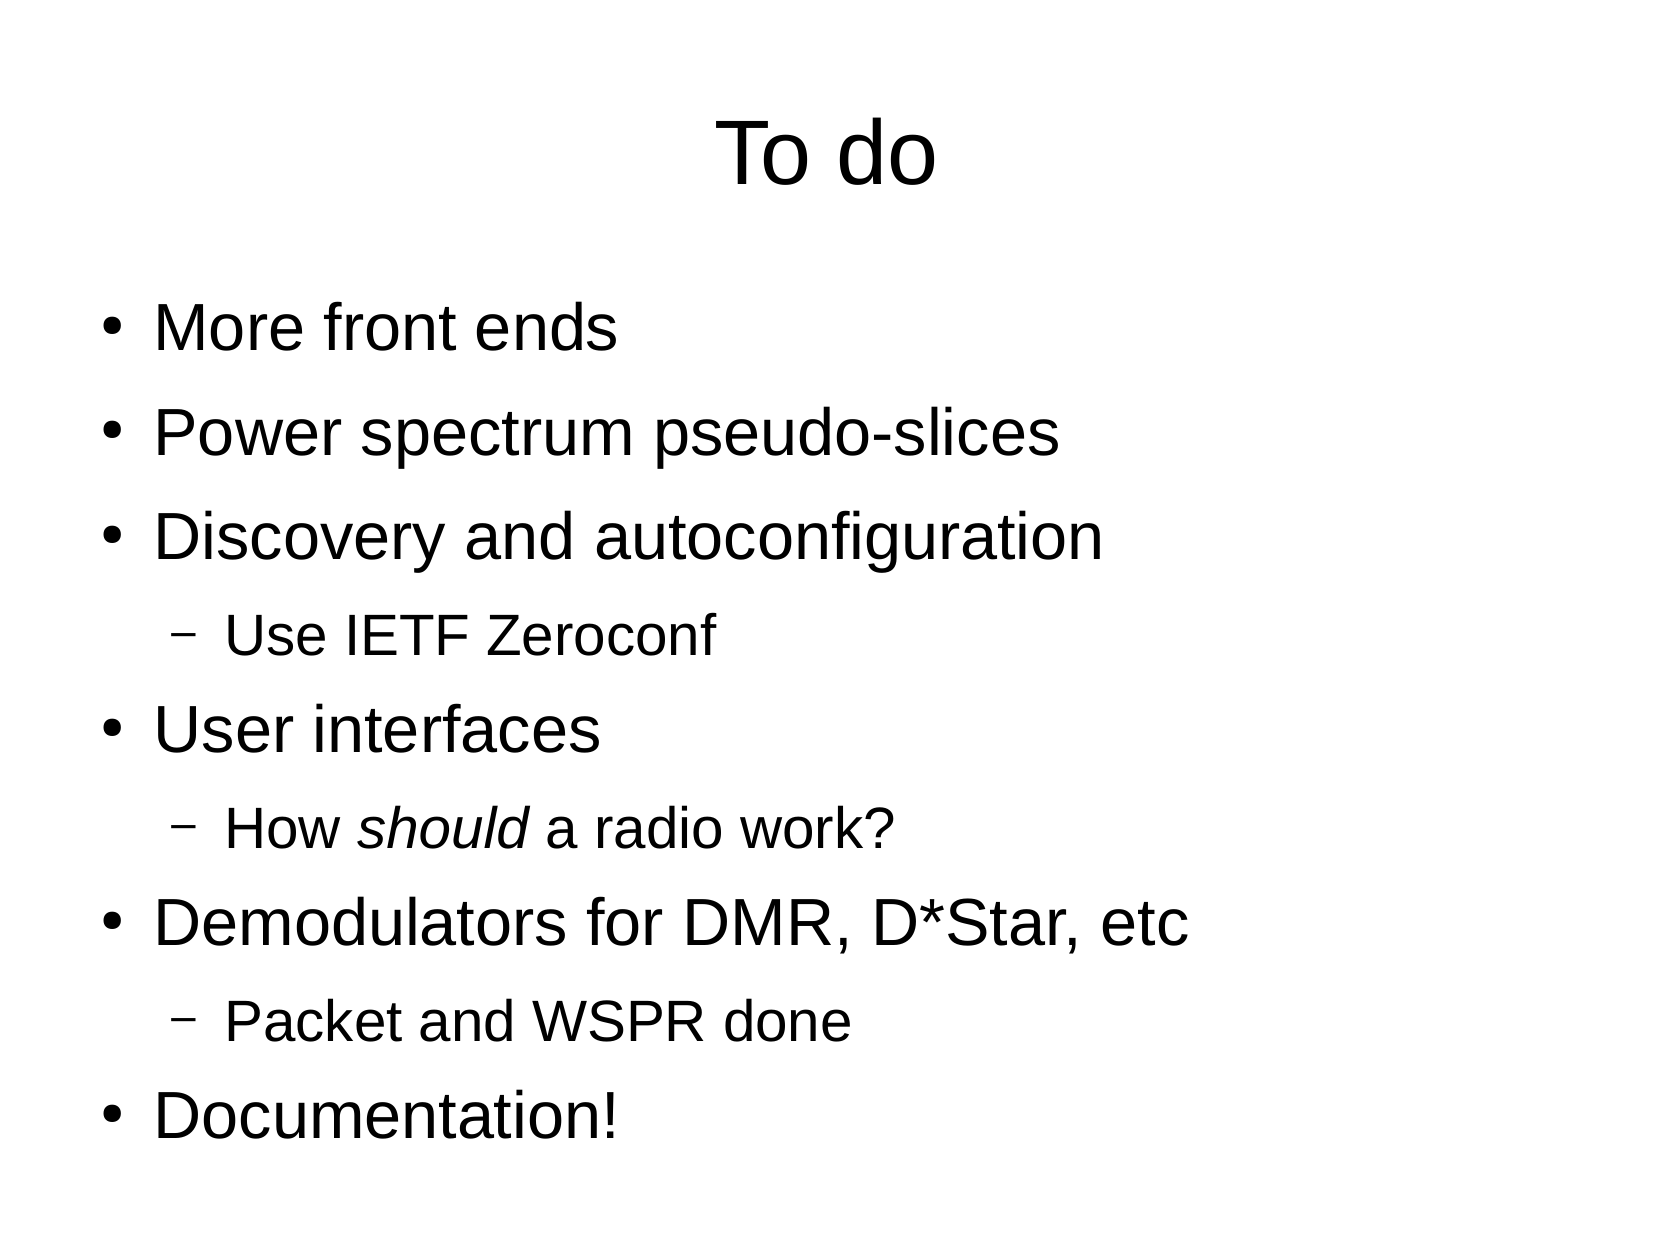

# To do
More front ends
Power spectrum pseudo-slices
Discovery and autoconfiguration
Use IETF Zeroconf
User interfaces
How should a radio work?
Demodulators for DMR, D*Star, etc
Packet and WSPR done
Documentation!